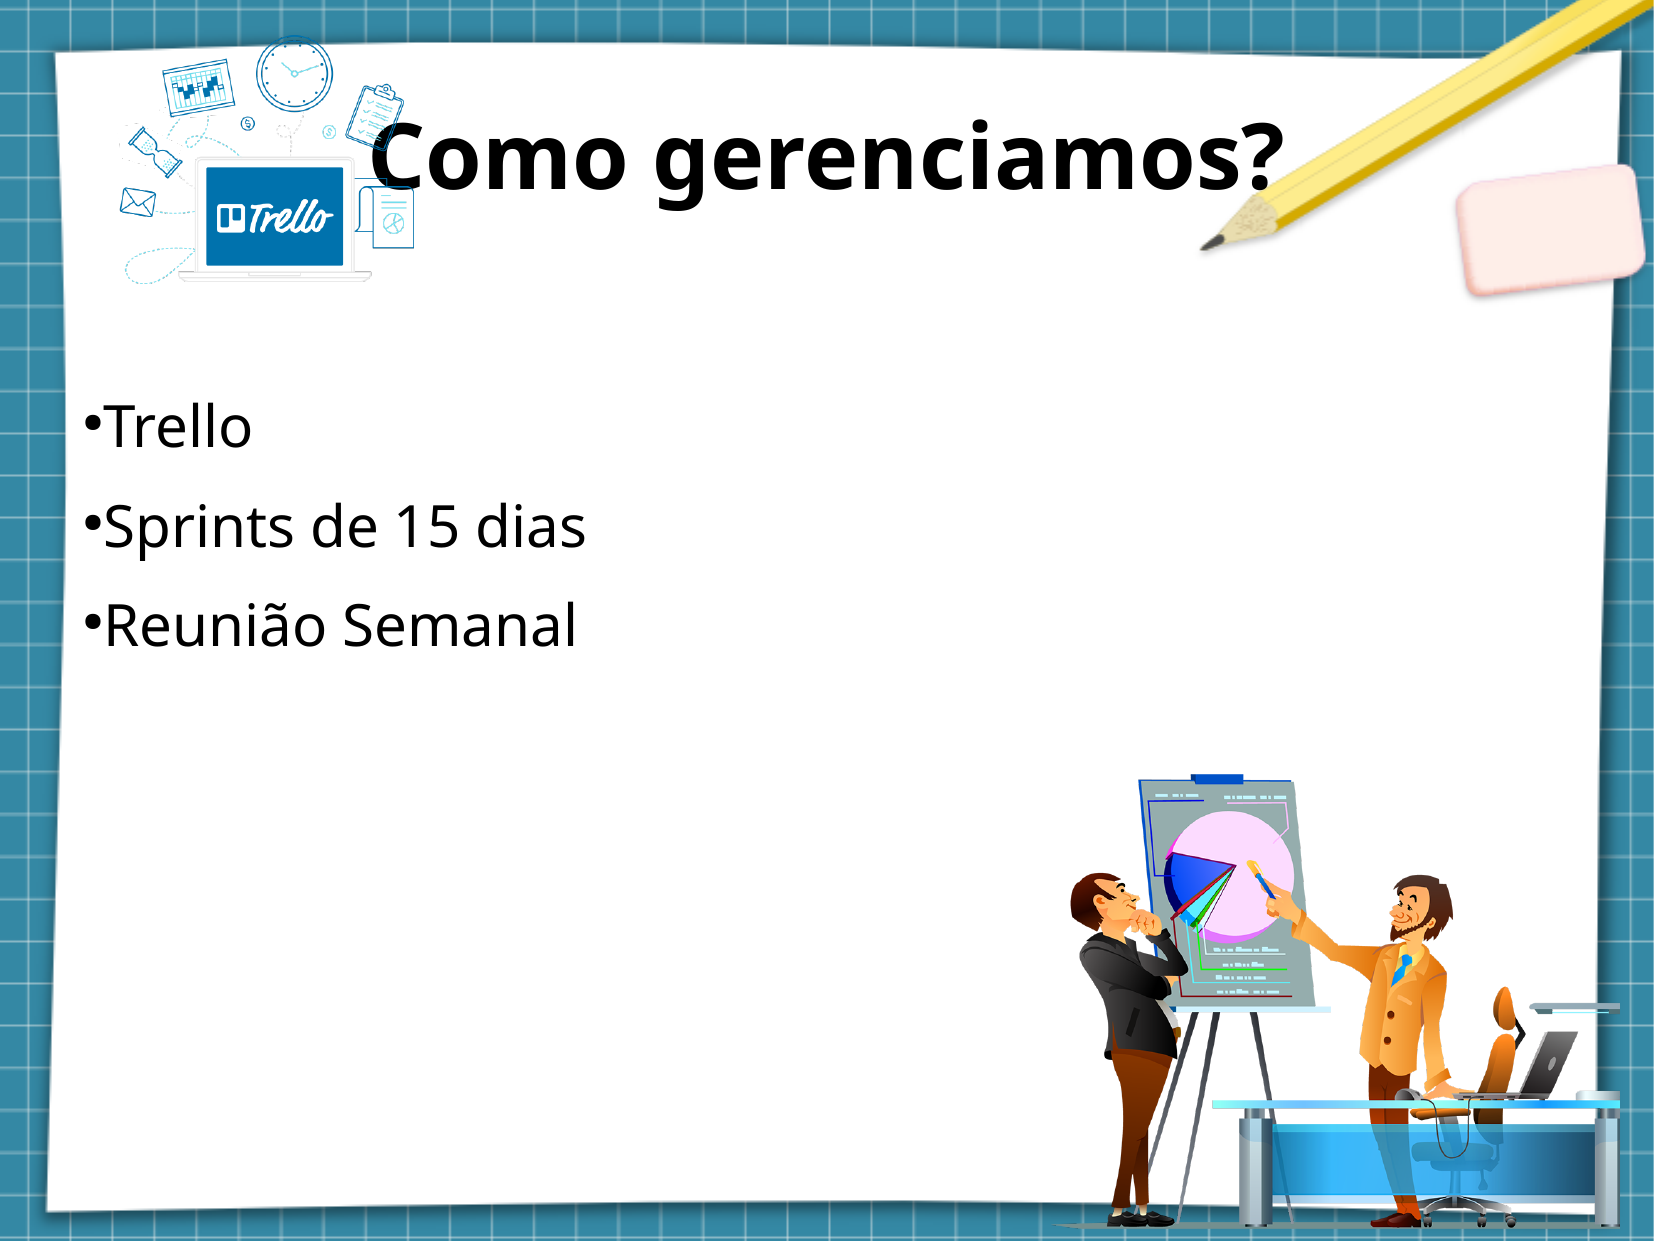

# Como gerenciamos?
Trello
Sprints de 15 dias
Reunião Semanal